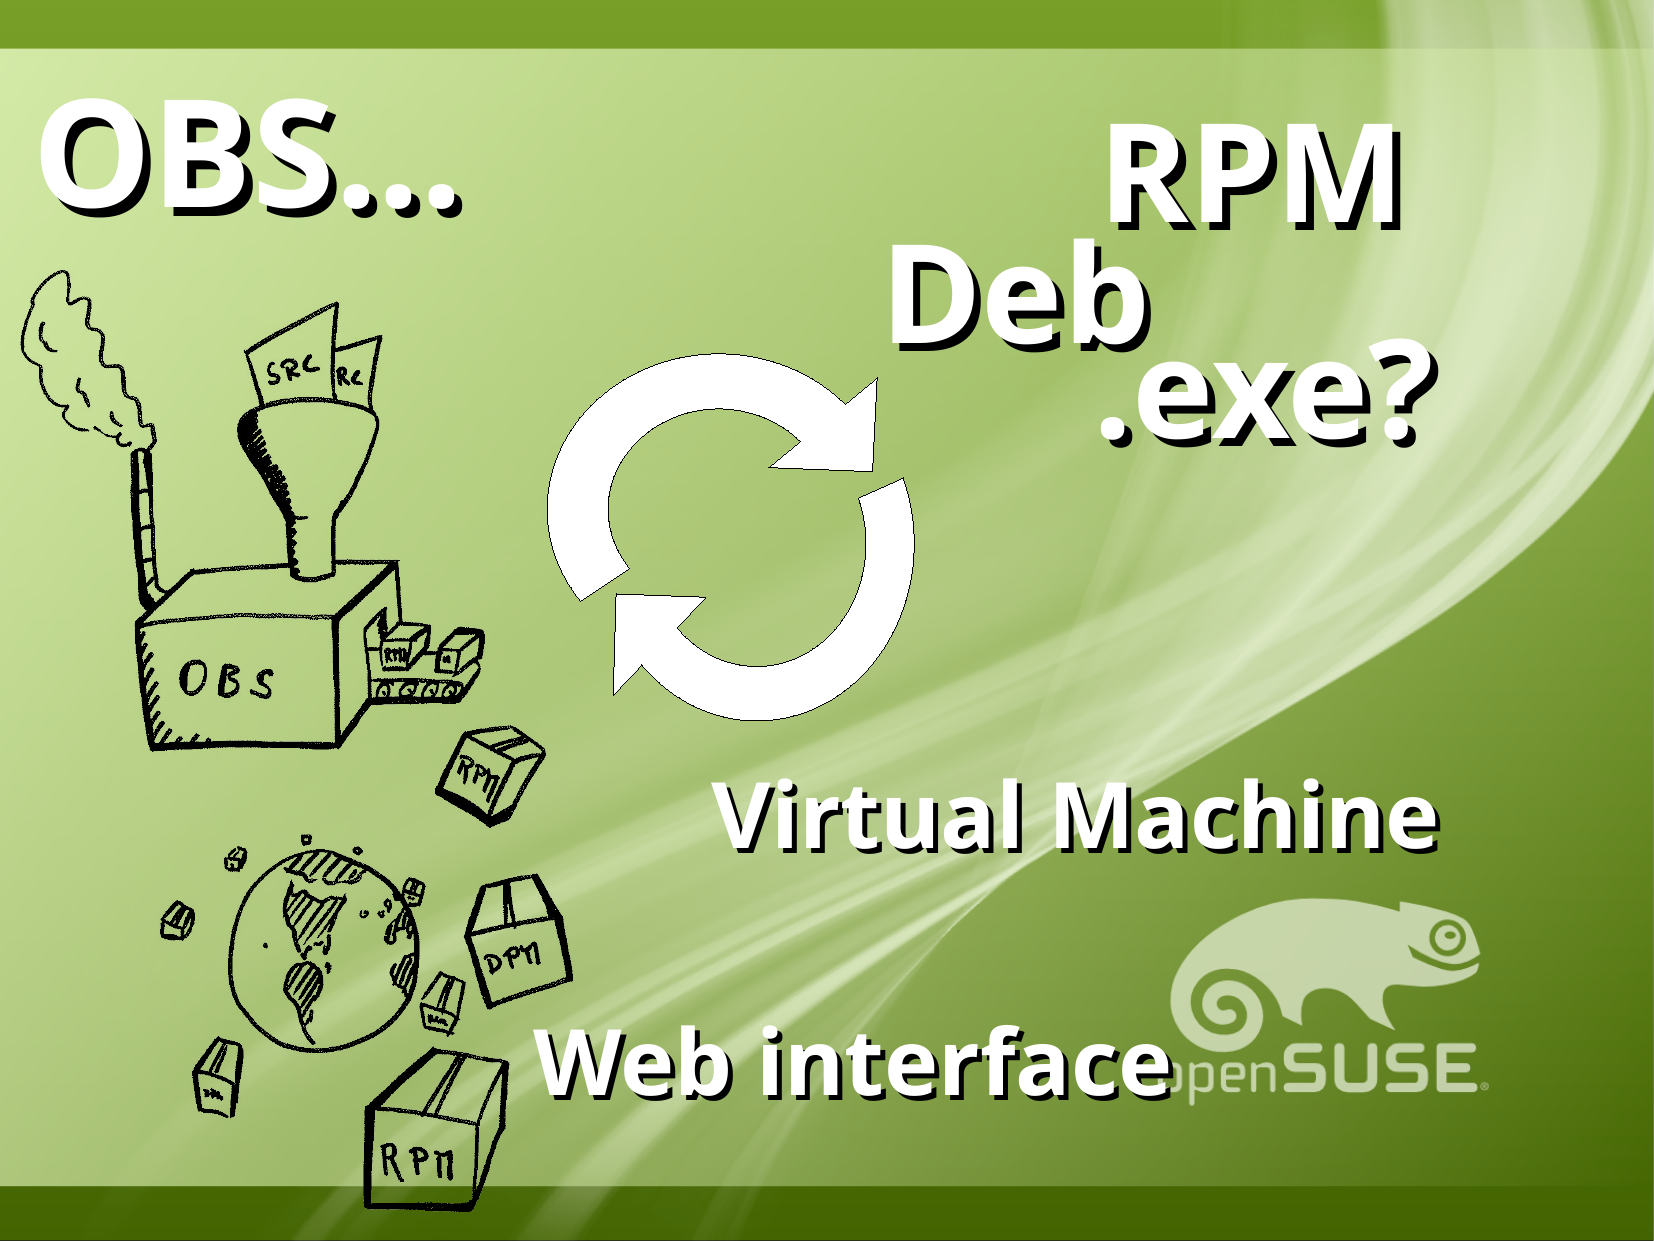

OBS...
RPM
Deb
.exe?
Virtual Machine
Web interface